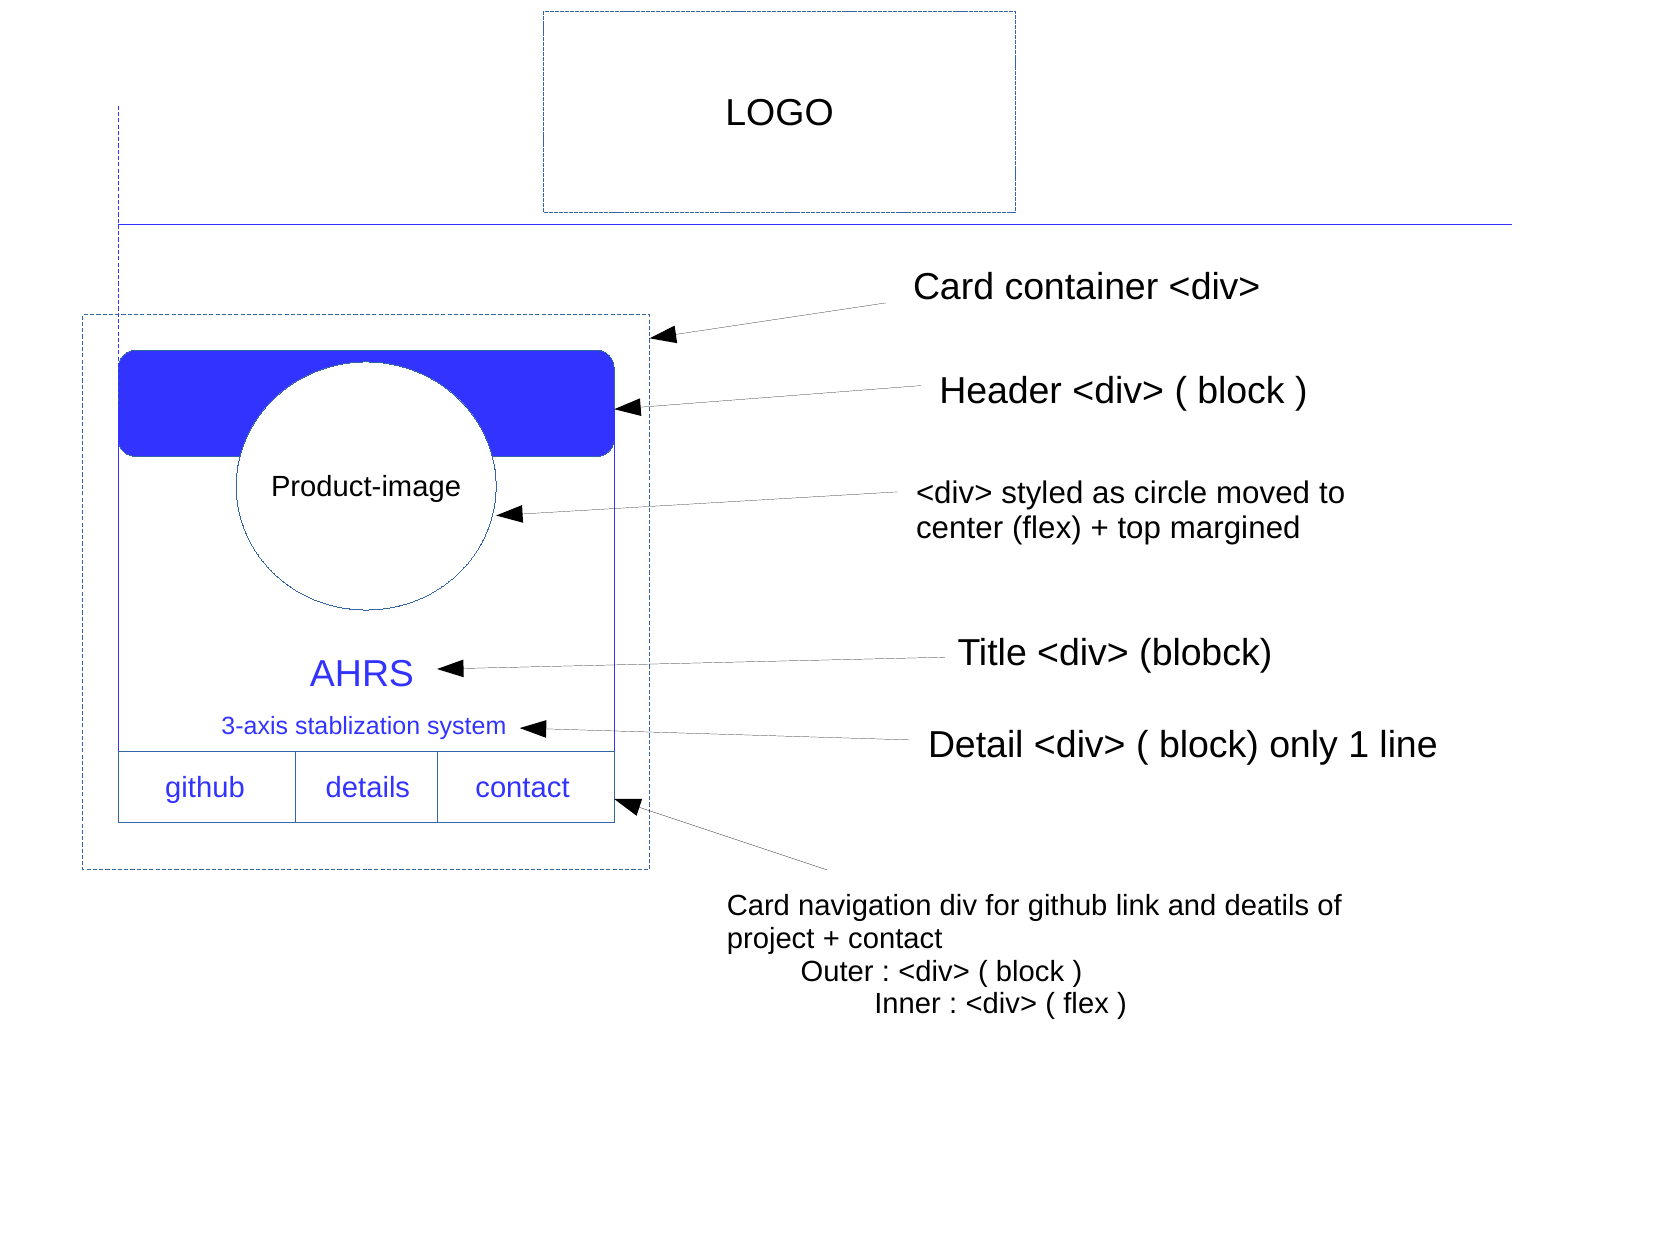

LOGO
Card container <div>
Product-image
Header <div> ( block )
<div> styled as circle moved to
center (flex) + top margined
Title <div> (blobck)
AHRS
3-axis stablization system
Detail <div> ( block) only 1 line
details
contact
github
Card navigation div for github link and deatils of project + contact
	Outer : <div> ( block )
		Inner : <div> ( flex )